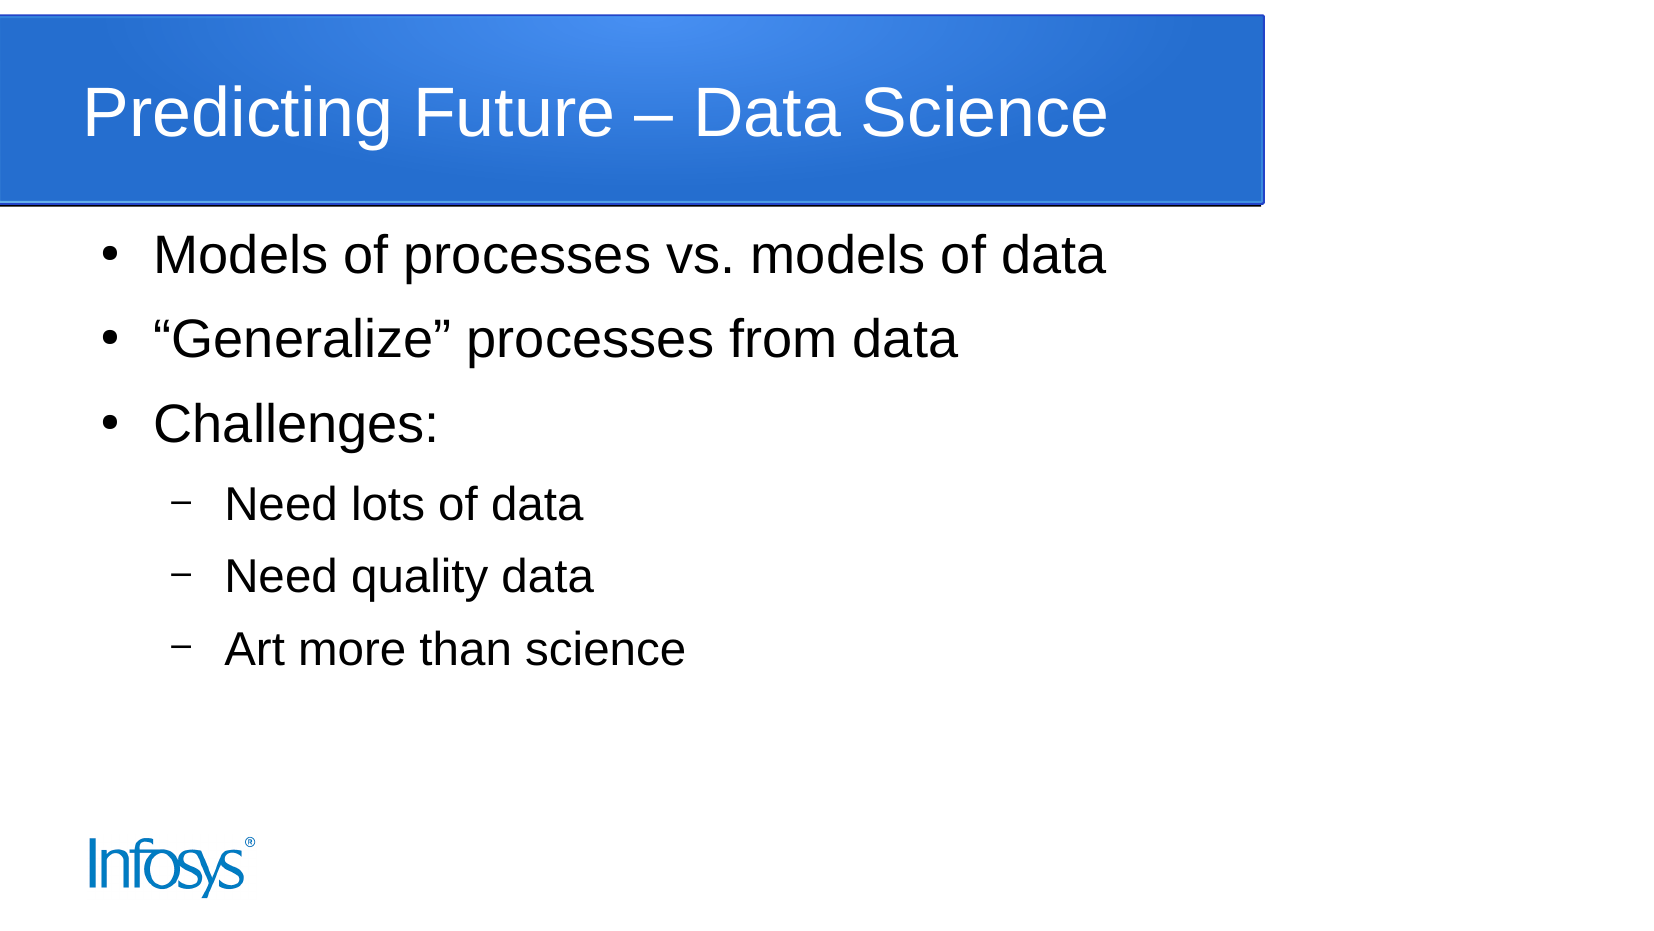

# Predicting Future – Data Science
Models of processes vs. models of data
“Generalize” processes from data
Challenges:
Need lots of data
Need quality data
Art more than science